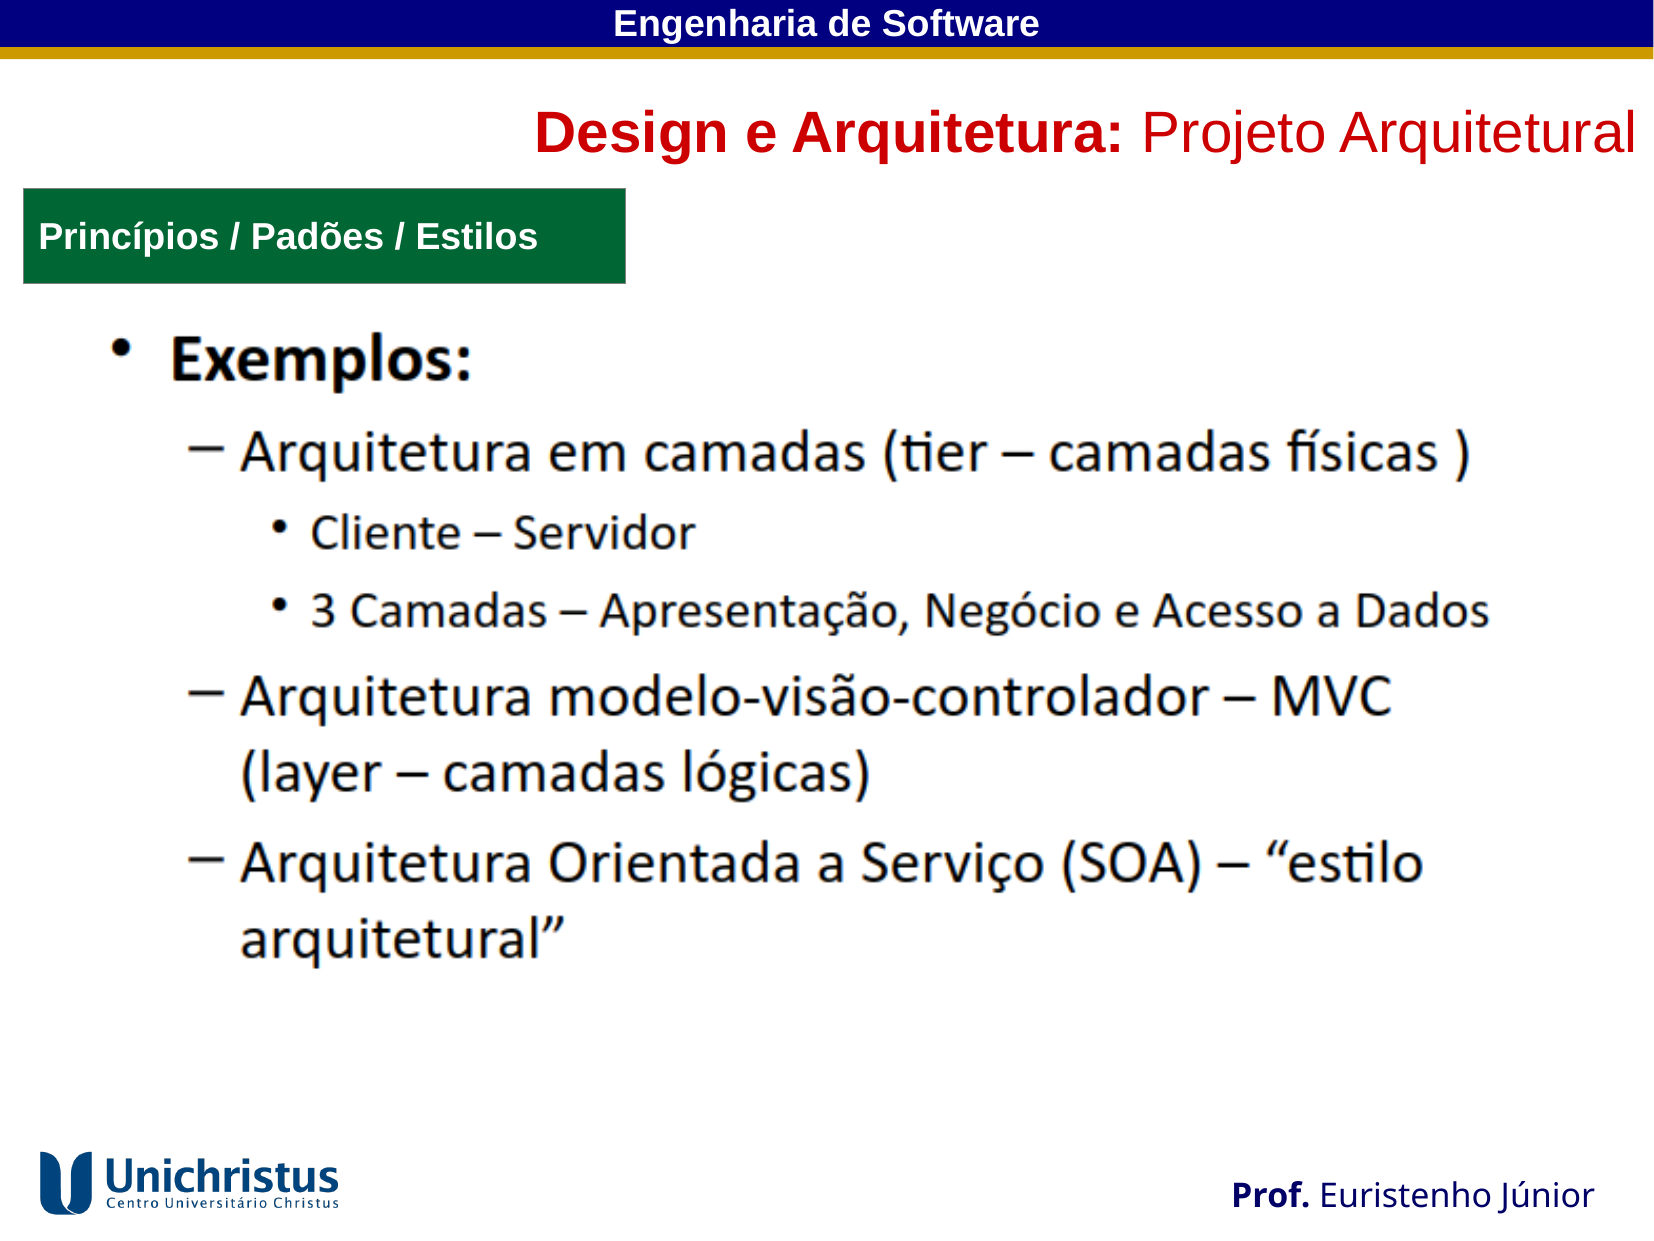

Engenharia de Software
Design e Arquitetura: Projeto Arquitetural
Princípios / Padões / Estilos
Prof. Euristenho Júnior